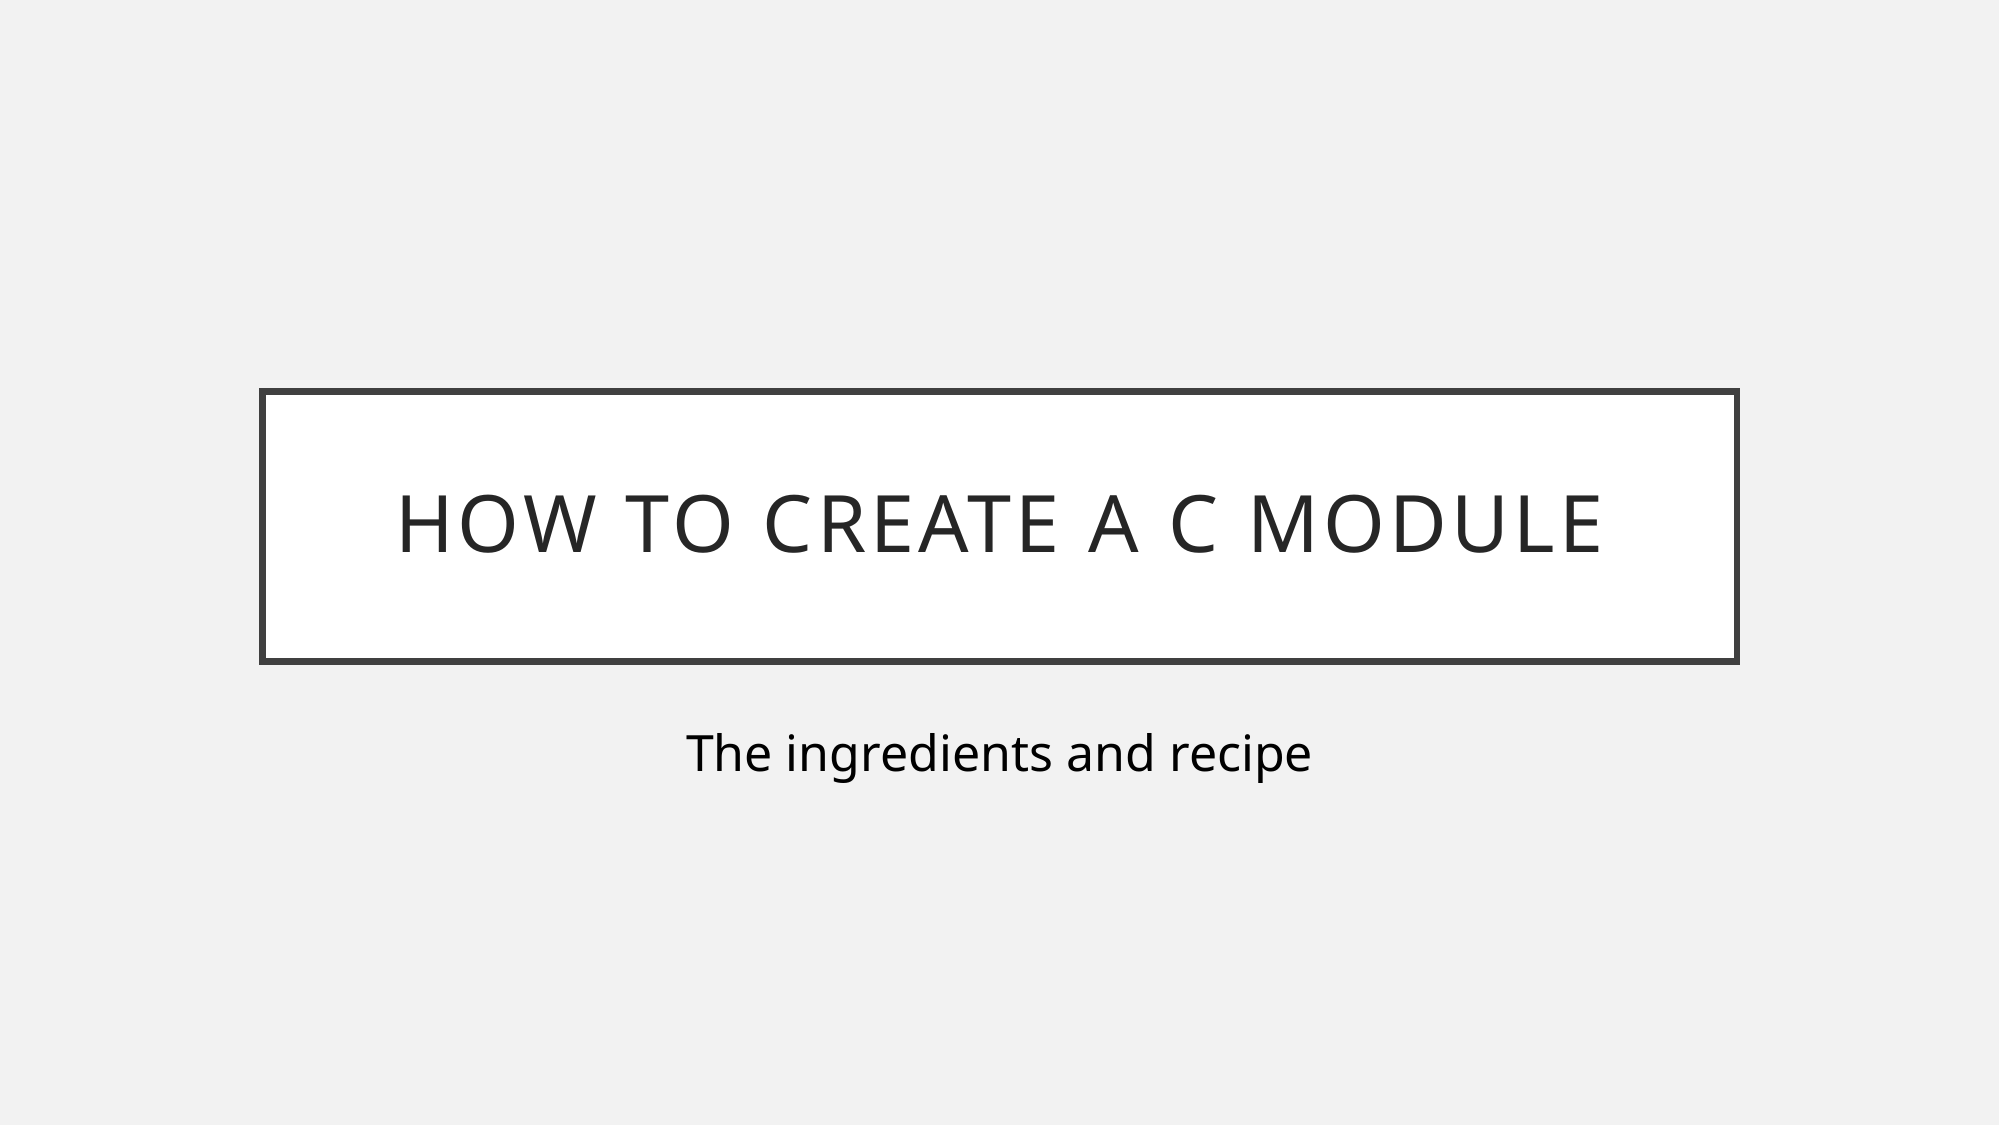

# How to create a C Module
The ingredients and recipe